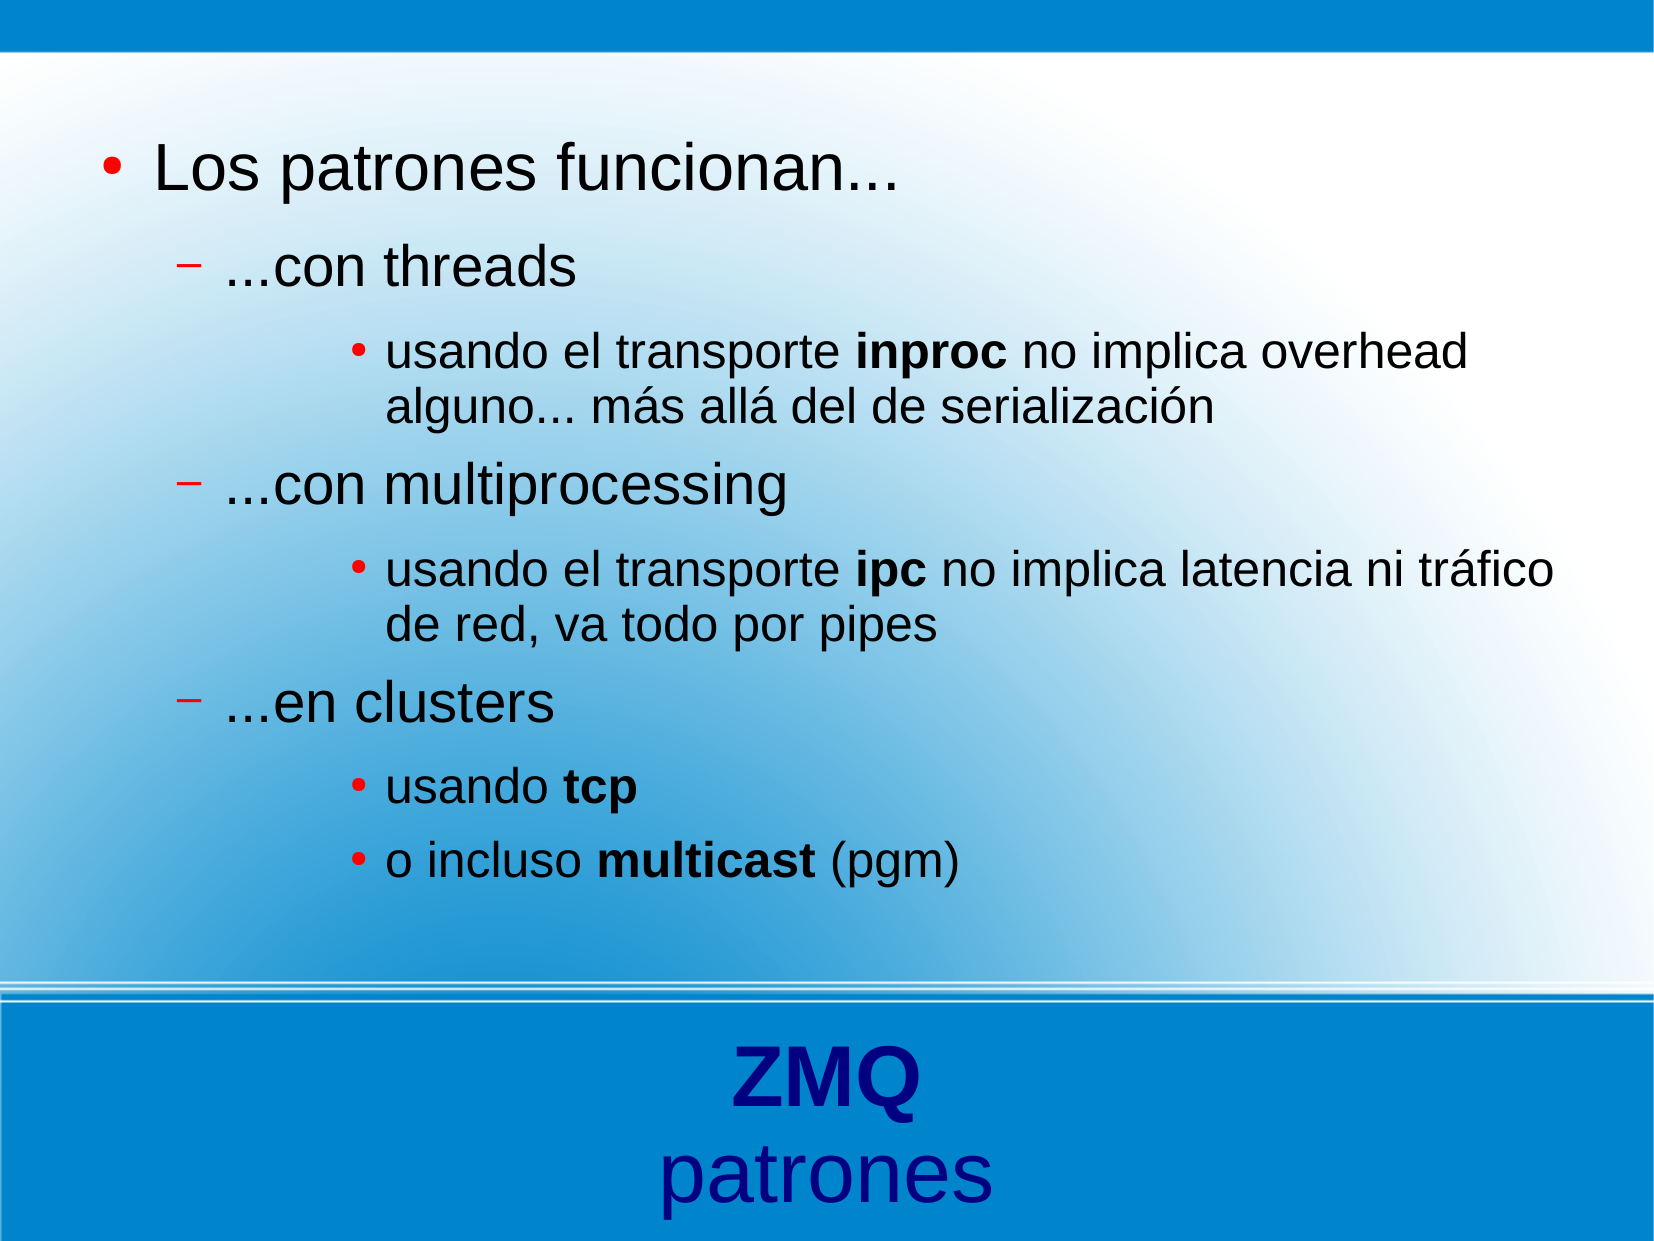

Los patrones funcionan...
...con threads
usando el transporte inproc no implica overhead alguno... más allá del de serialización
...con multiprocessing
usando el transporte ipc no implica latencia ni tráfico de red, va todo por pipes
...en clusters
usando tcp
o incluso multicast (pgm)
# ZMQ patrones